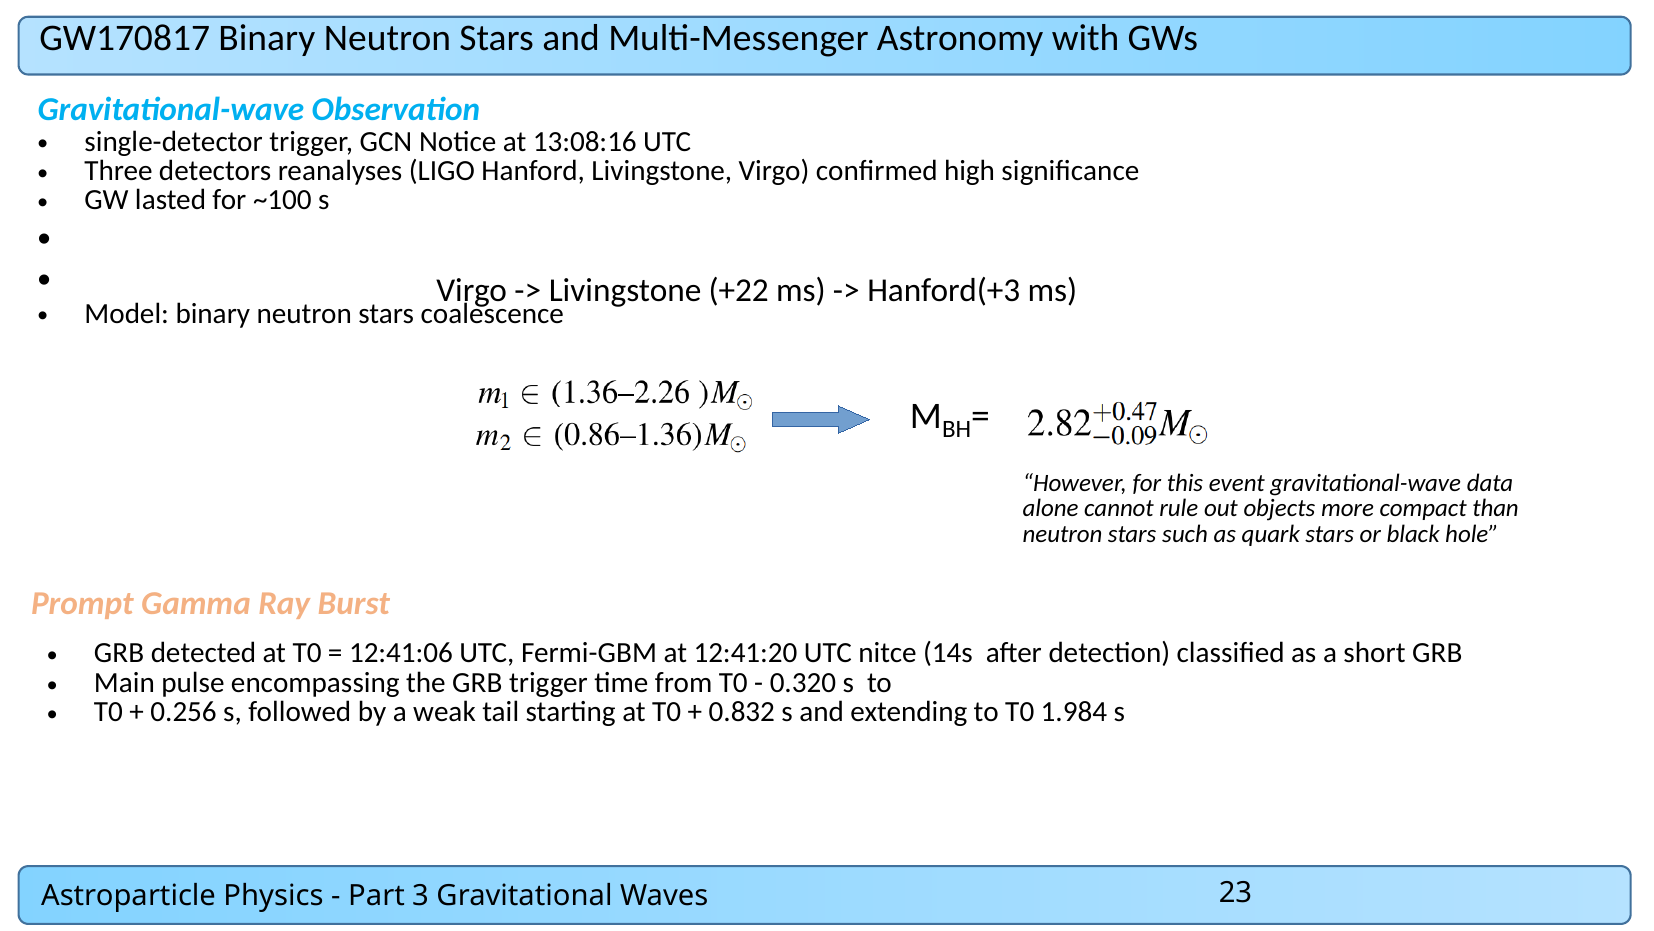

GW170817 Binary Neutron Stars and Multi-Messenger Astronomy with GWs
Gravitational-wave Observation
single-detector trigger, GCN Notice at 13:08:16 UTC
Three detectors reanalyses (LIGO Hanford, Livingstone, Virgo) confirmed high significance
GW lasted for ~100 s
Model: binary neutron stars coalescence
Virgo -> Livingstone (+22 ms) -> Hanford(+3 ms)
MBH=
“However, for this event gravitational-wave data alone cannot rule out objects more compact than neutron stars such as quark stars or black hole”
Prompt Gamma Ray Burst
GRB detected at T0 = 12:41:06 UTC, Fermi-GBM at 12:41:20 UTC nitce (14s after detection) classified as a short GRB
Main pulse encompassing the GRB trigger time from T0 - 0.320 s to
T0 + 0.256 s, followed by a weak tail starting at T0 + 0.832 s and extending to T0 1.984 s
Astroparticle Physics - Part 3 Gravitational Waves